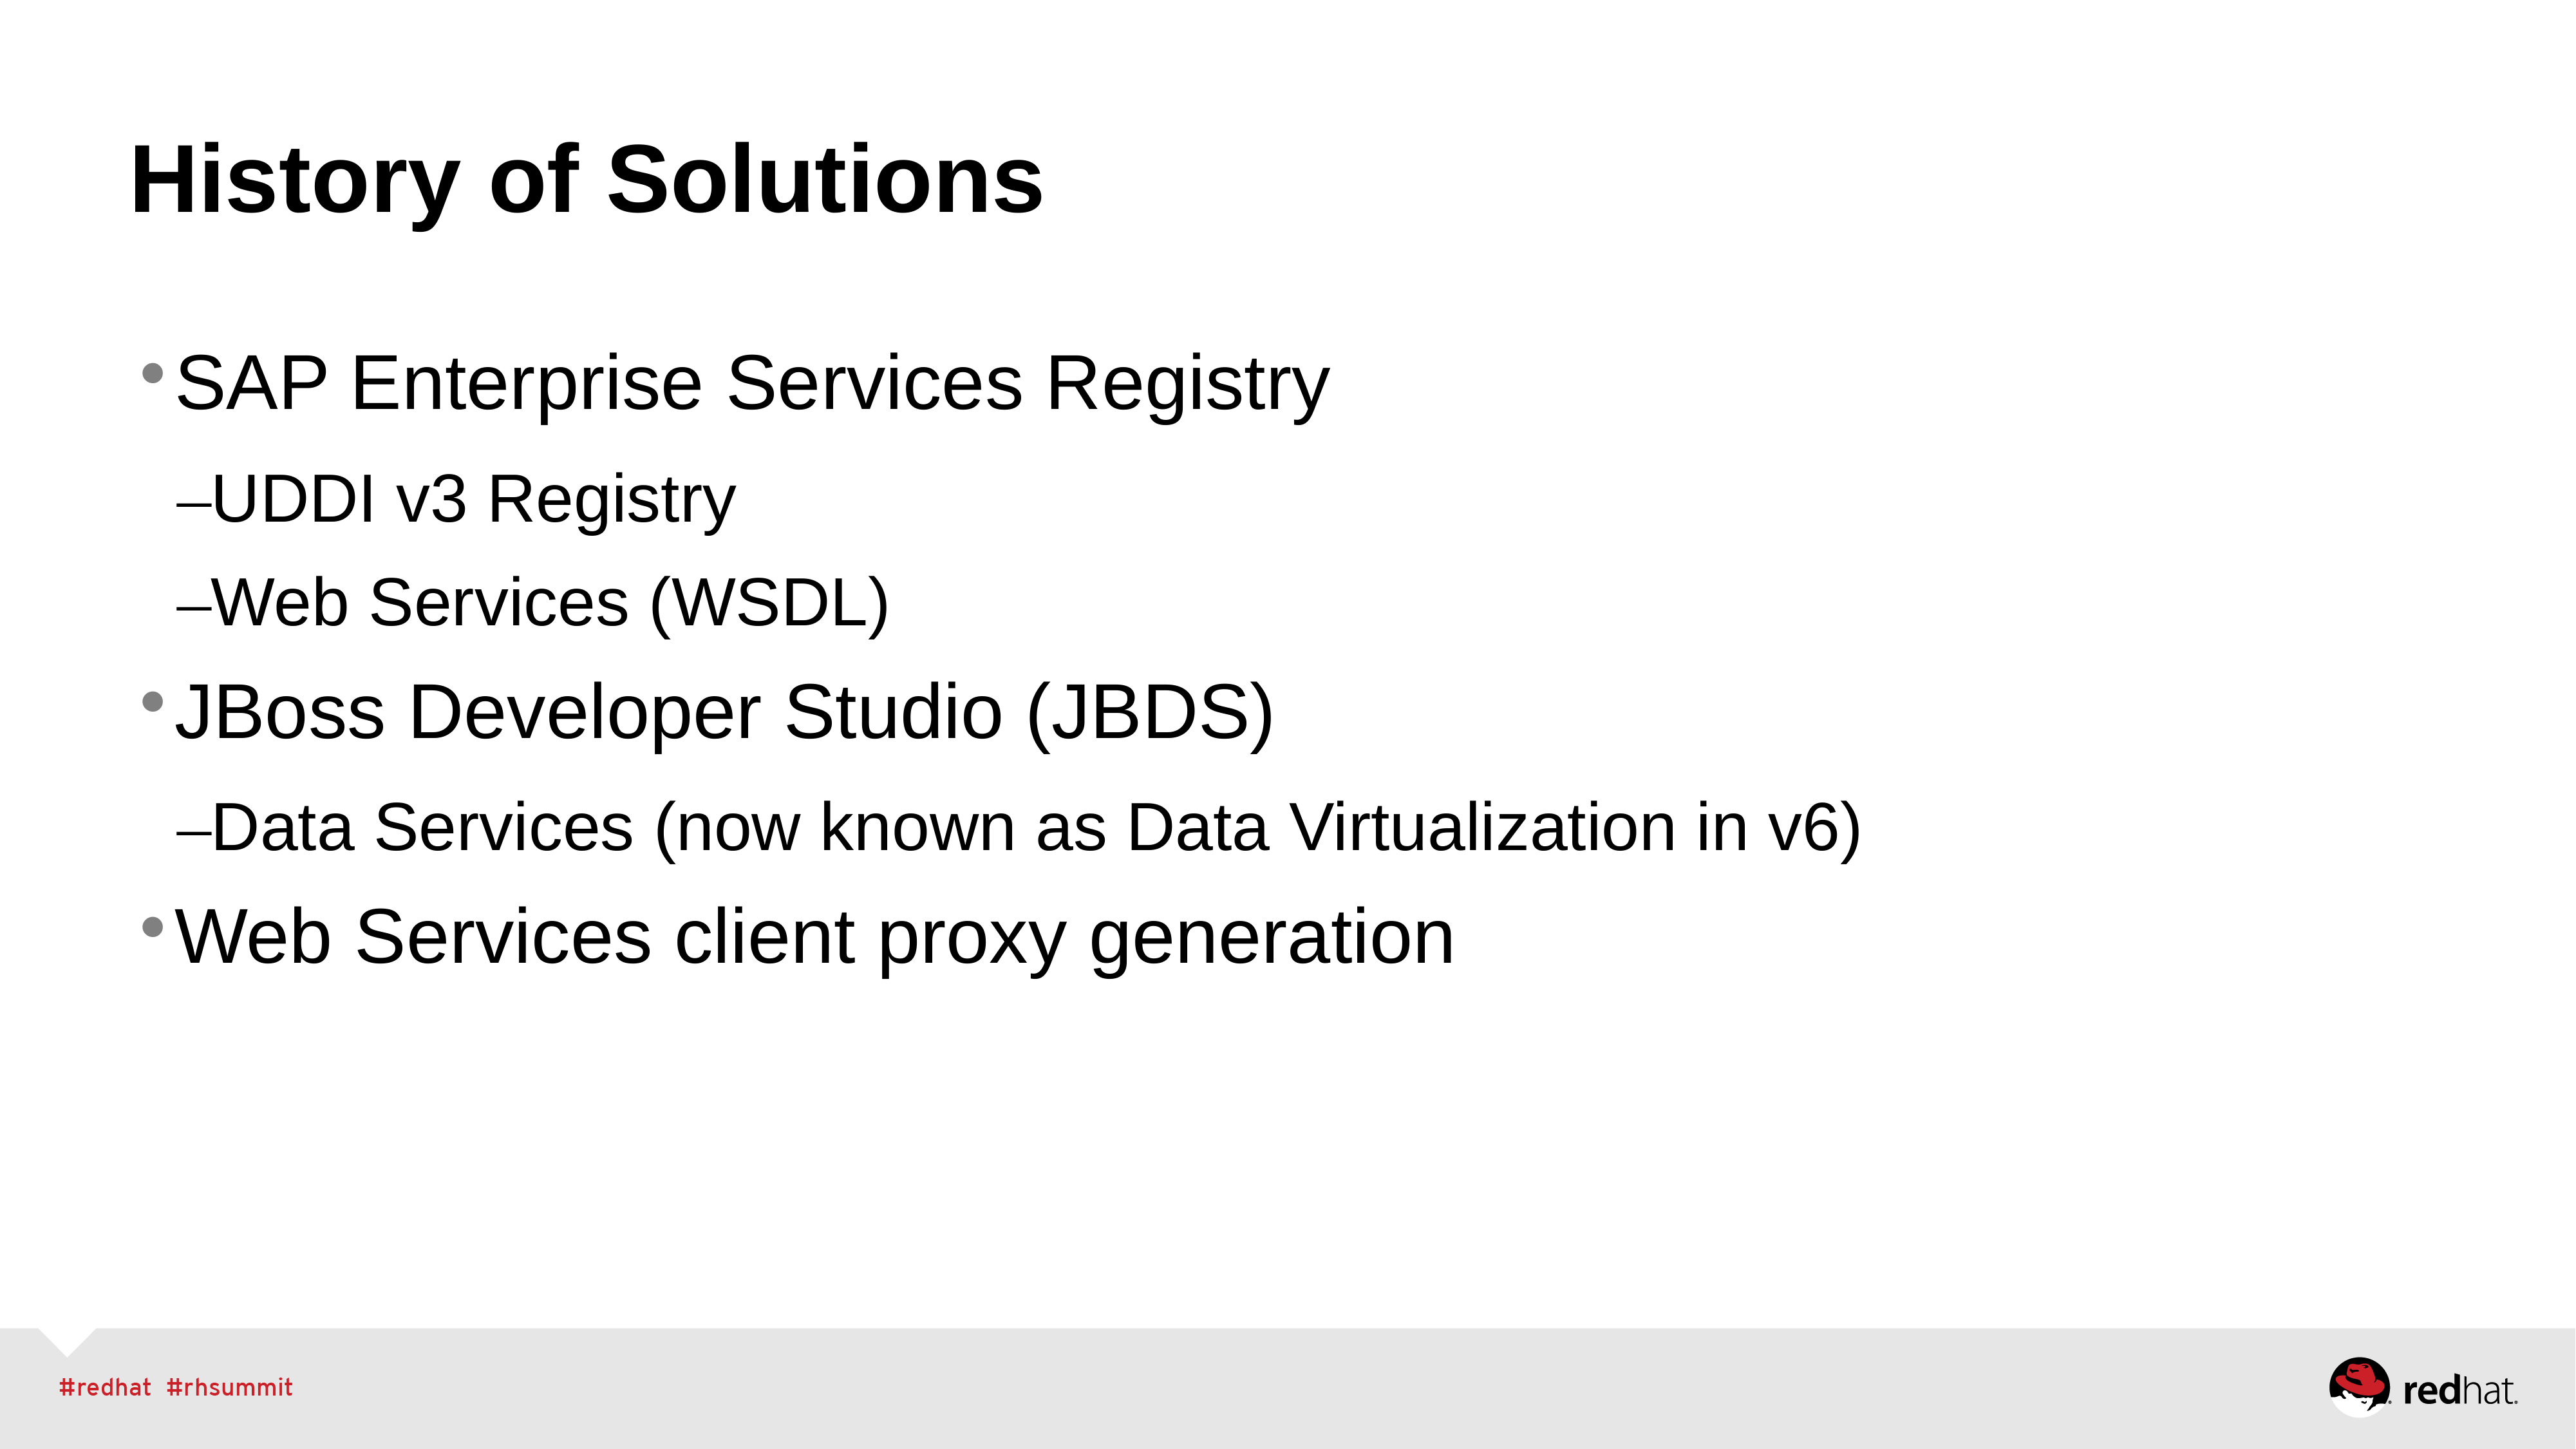

# History of Solutions
SAP Enterprise Services Registry
UDDI v3 Registry
Web Services (WSDL)
JBoss Developer Studio (JBDS)
Data Services (now known as Data Virtualization in v6)
Web Services client proxy generation